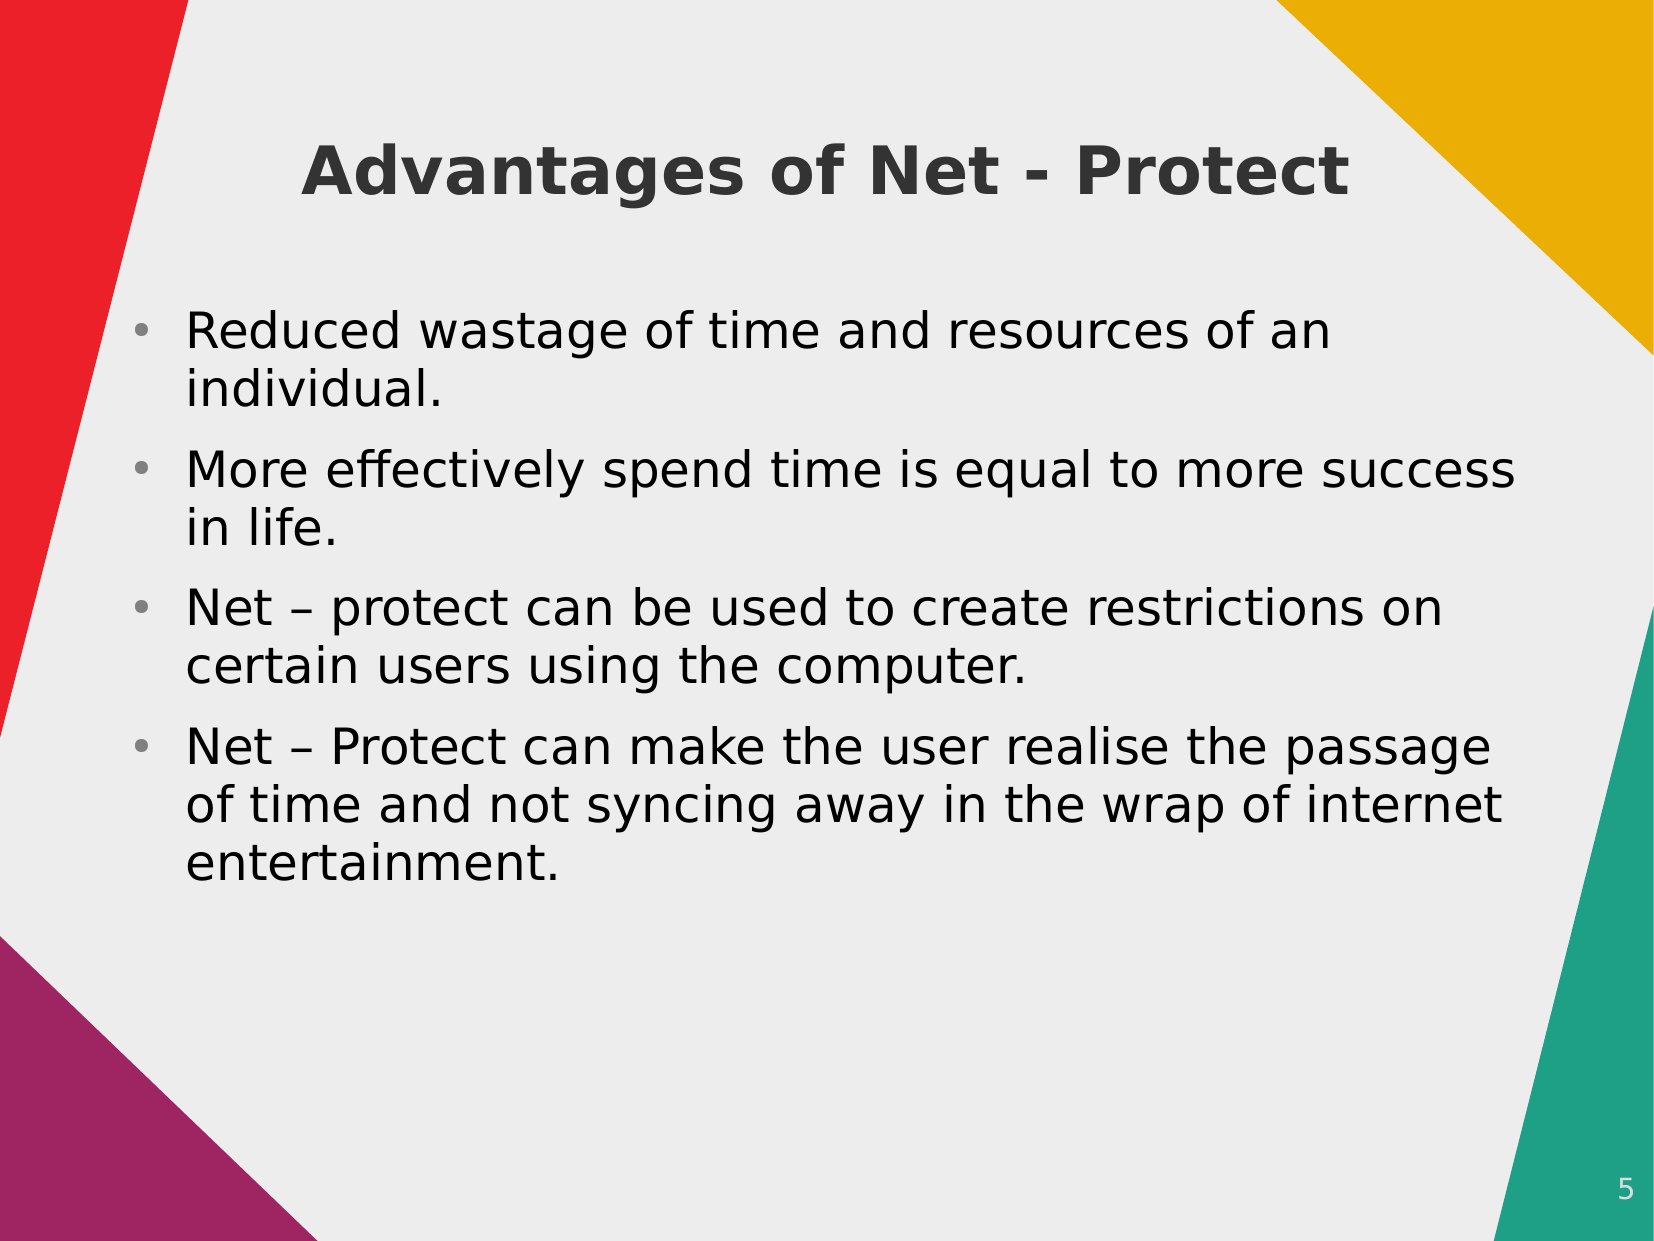

# Advantages of Net - Protect
Reduced wastage of time and resources of an individual.
More effectively spend time is equal to more success in life.
Net – protect can be used to create restrictions on certain users using the computer.
Net – Protect can make the user realise the passage of time and not syncing away in the wrap of internet entertainment.
5